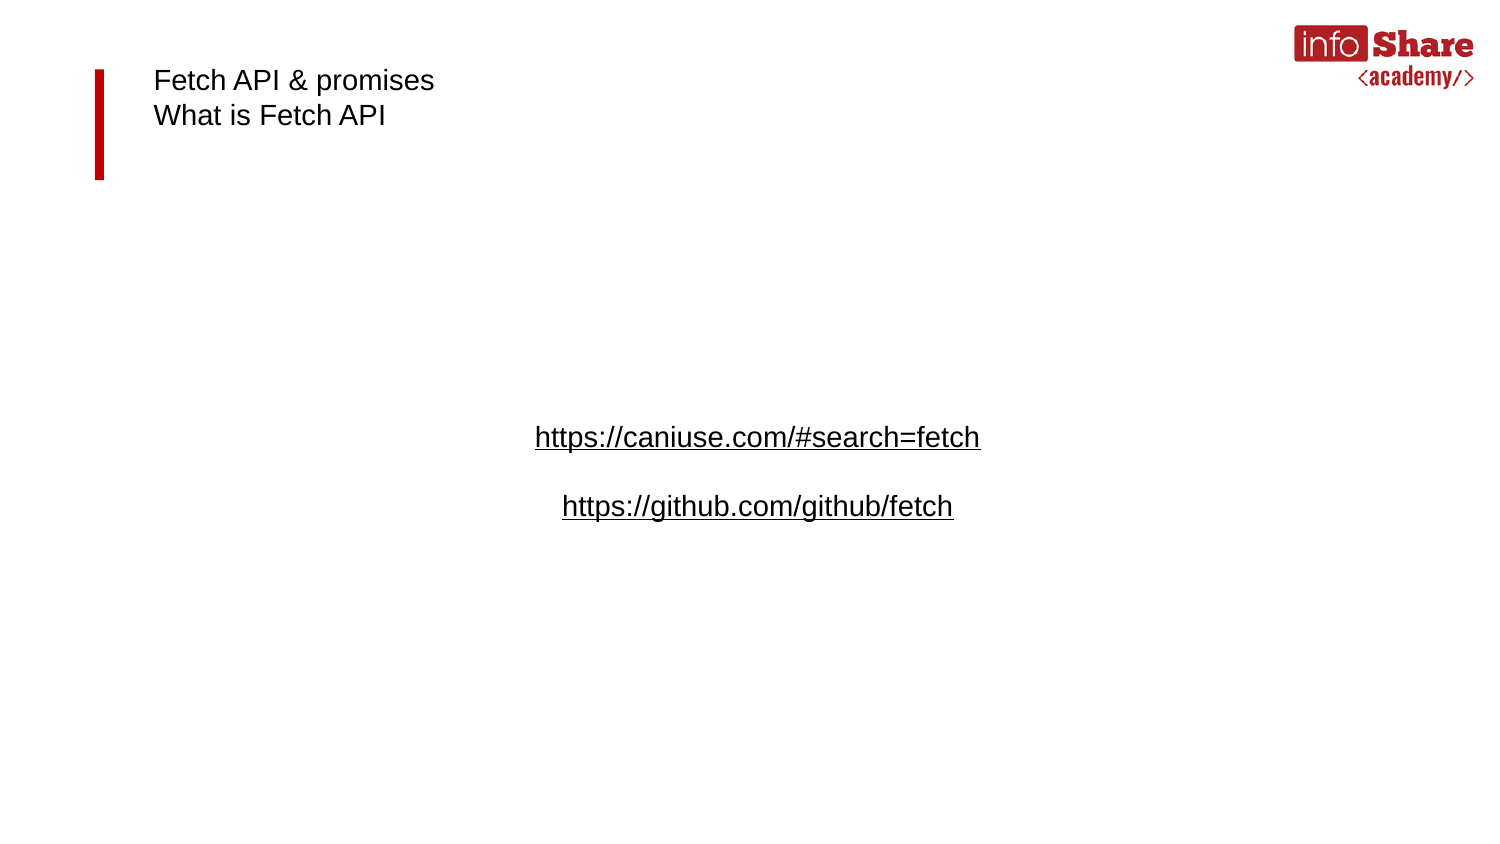

# Fetch API & promises What is Fetch API
https://caniuse.com/#search=fetch
https://github.com/github/fetch